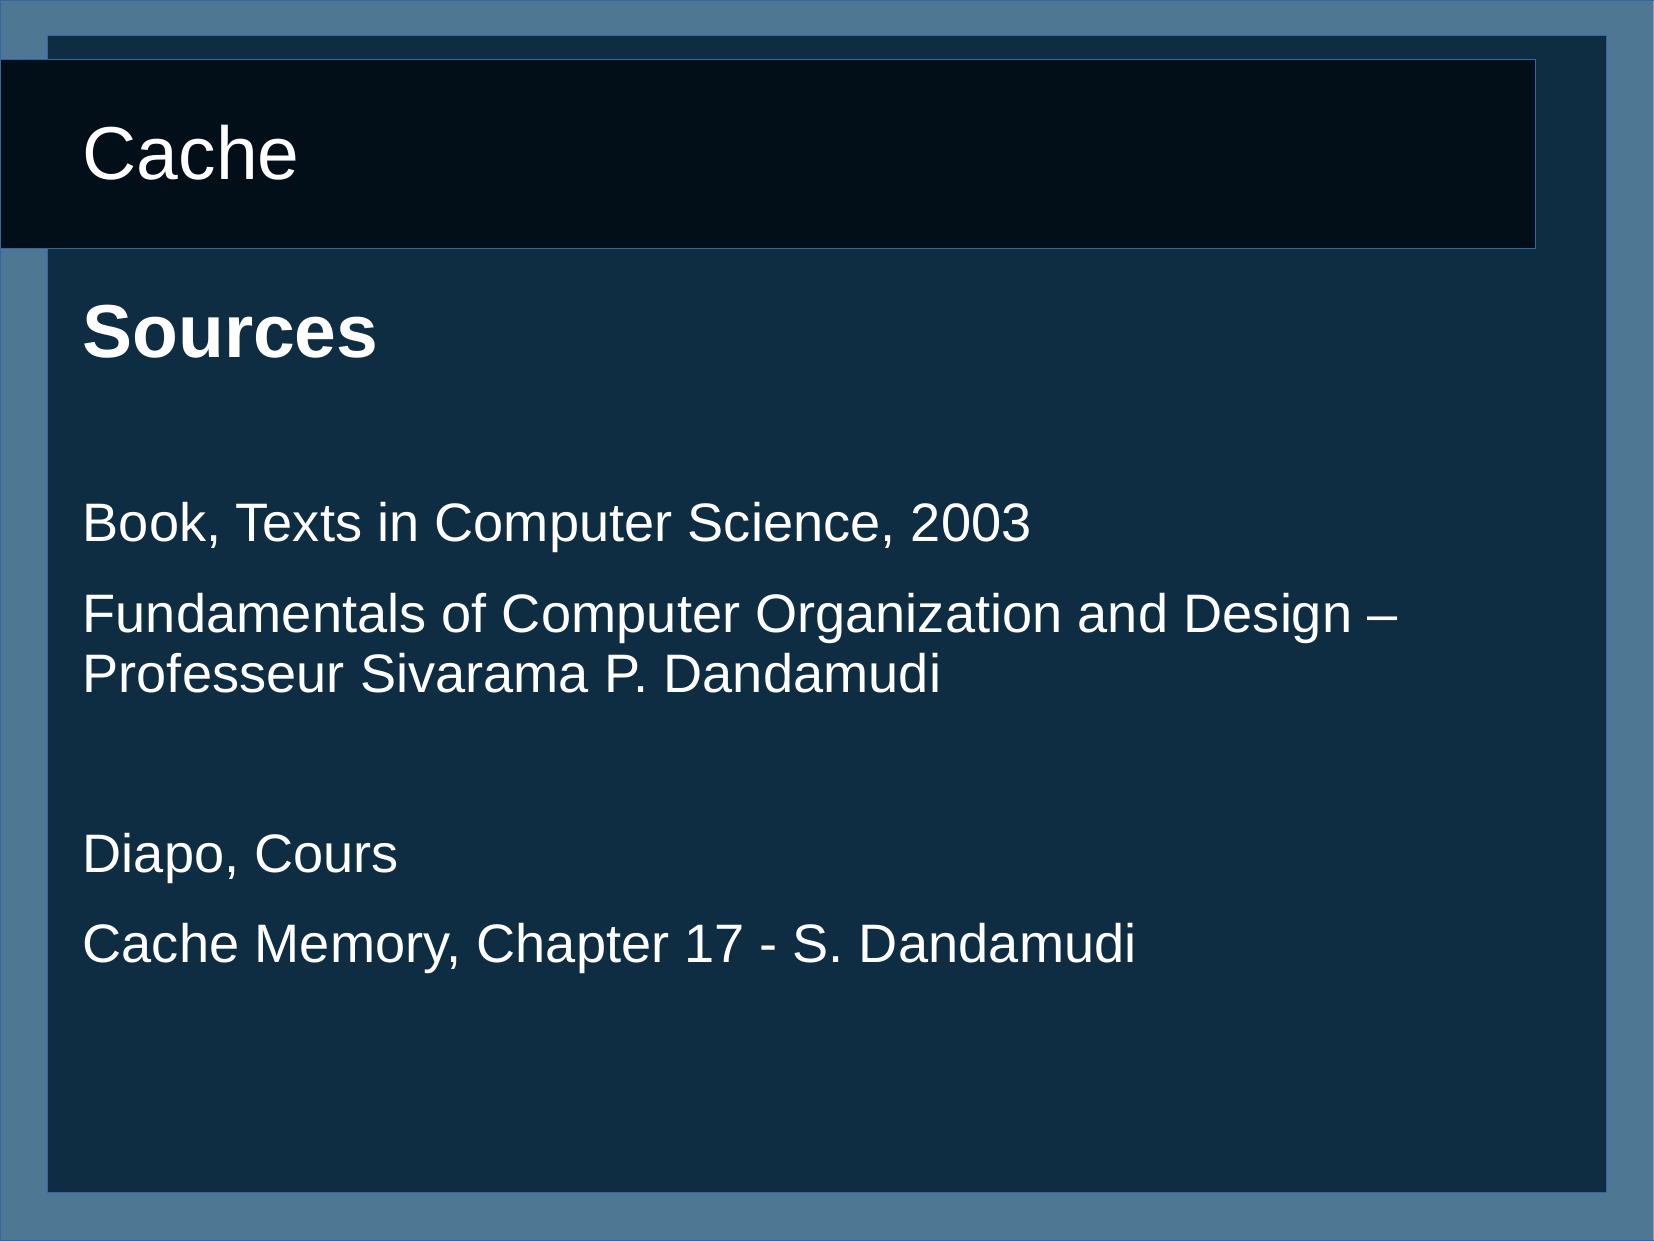

# Cache
Sources
Book, Texts in Computer Science, 2003
Fundamentals of Computer Organization and Design – Professeur Sivarama P. Dandamudi
Diapo, Cours
Cache Memory, Chapter 17 - S. Dandamudi